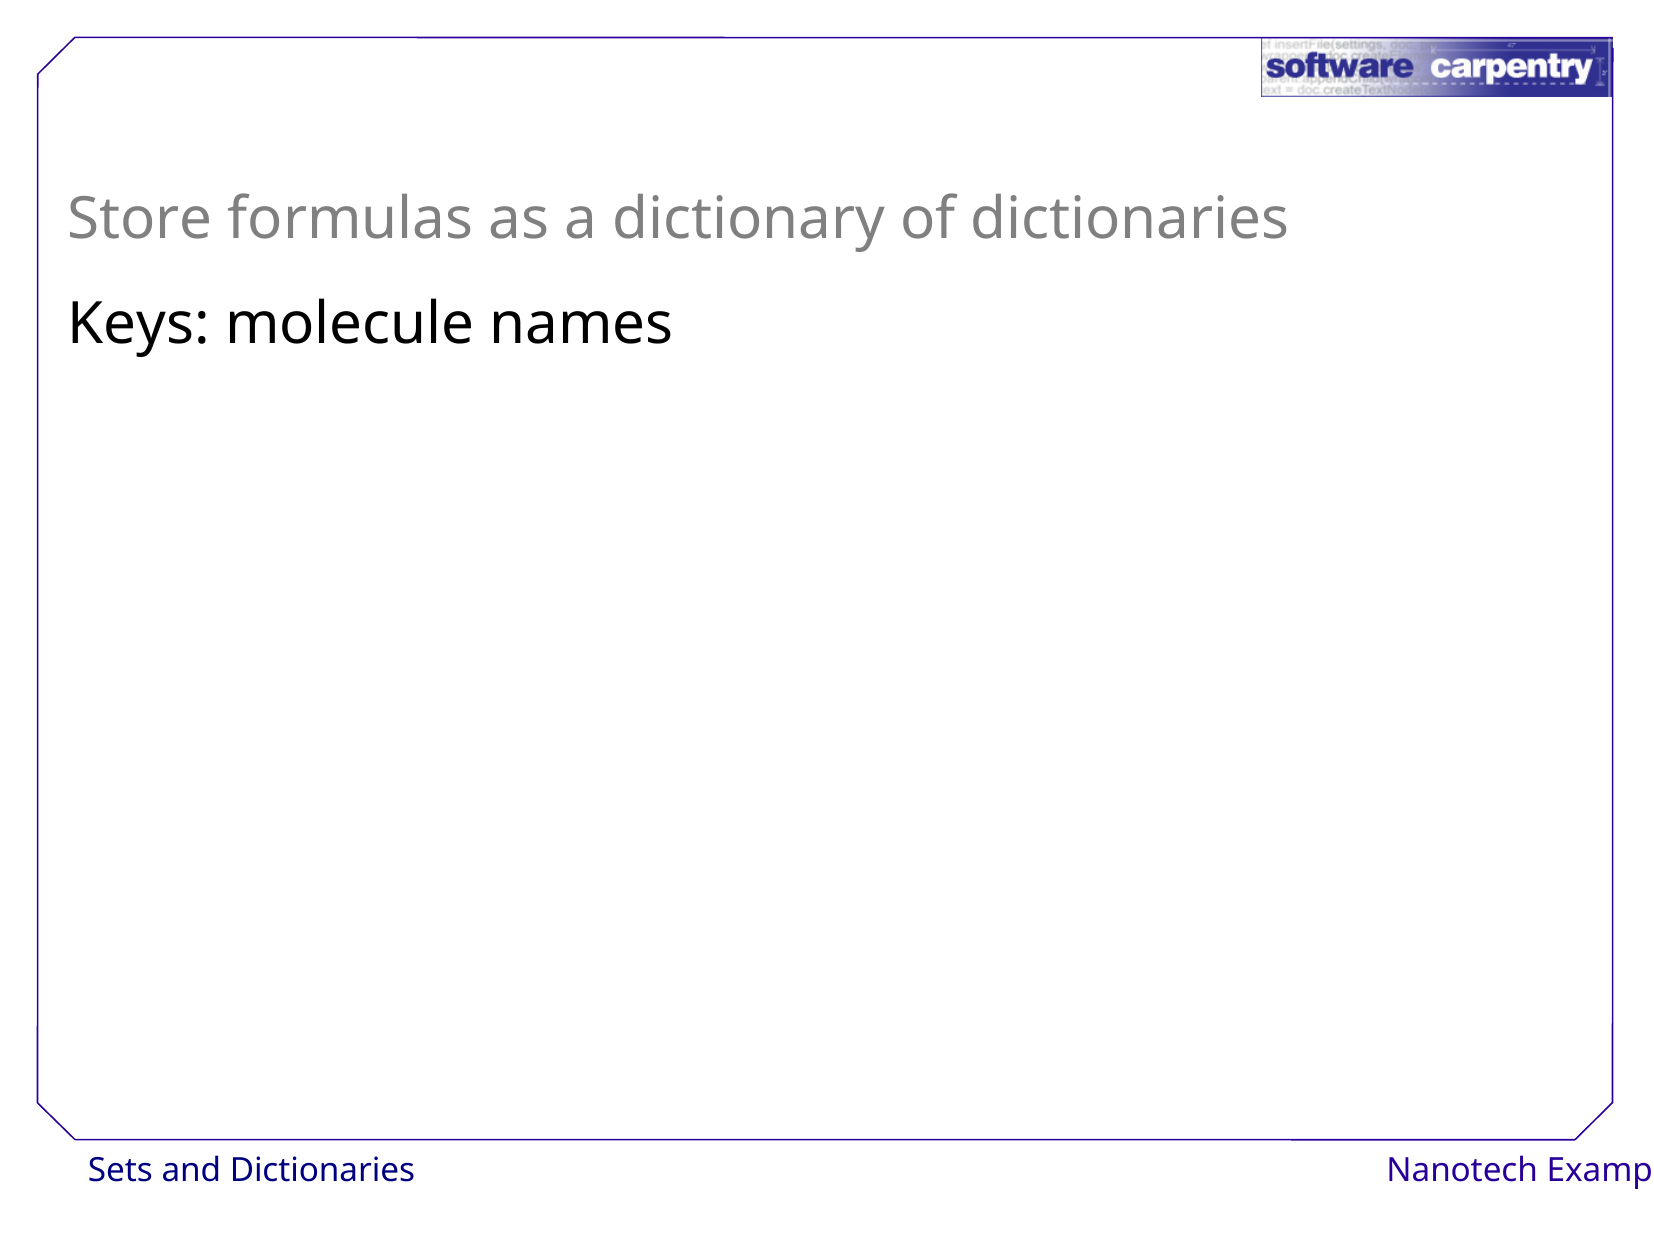

Store formulas as a dictionary of dictionaries
Keys: molecule names